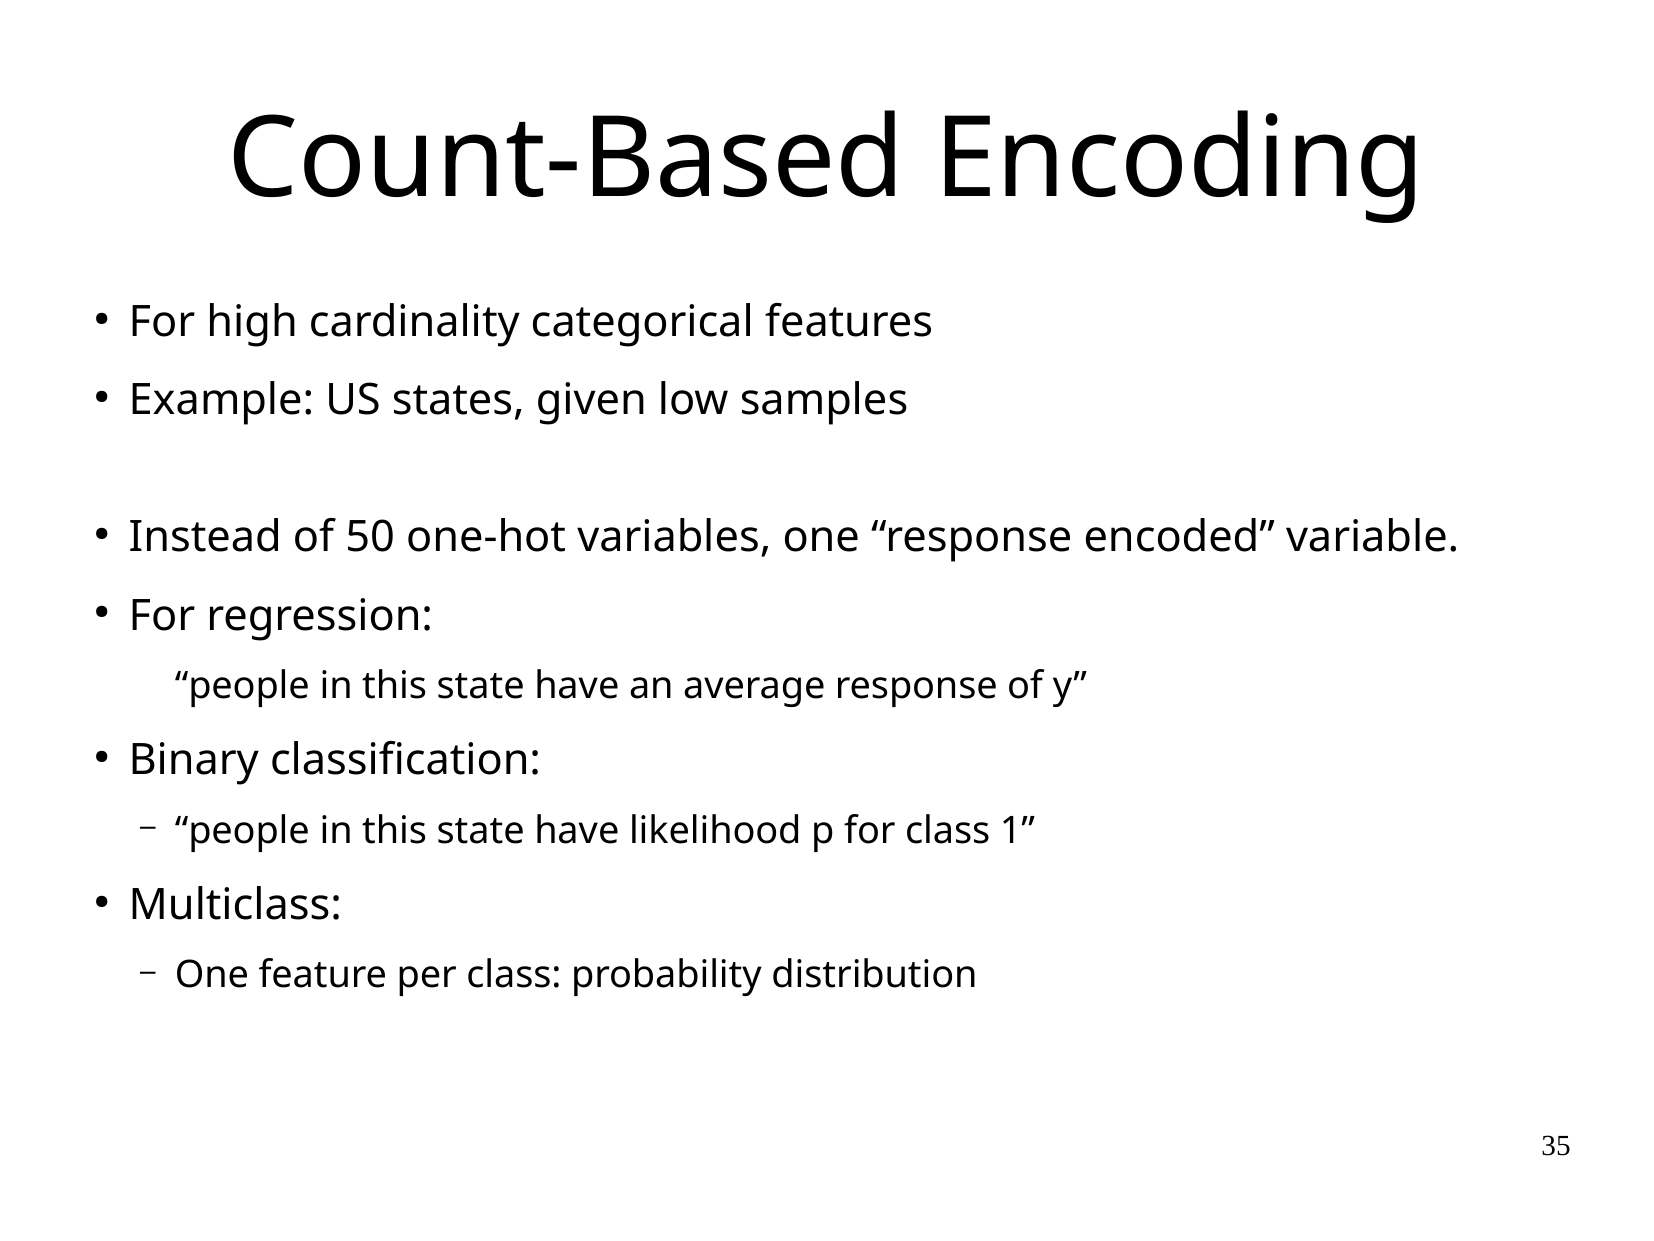

# Count-Based Encoding
For high cardinality categorical features
Example: US states, given low samples
Instead of 50 one-hot variables, one “response encoded” variable.
For regression:
“people in this state have an average response of y”
Binary classification:
“people in this state have likelihood p for class 1”
Multiclass:
One feature per class: probability distribution
35